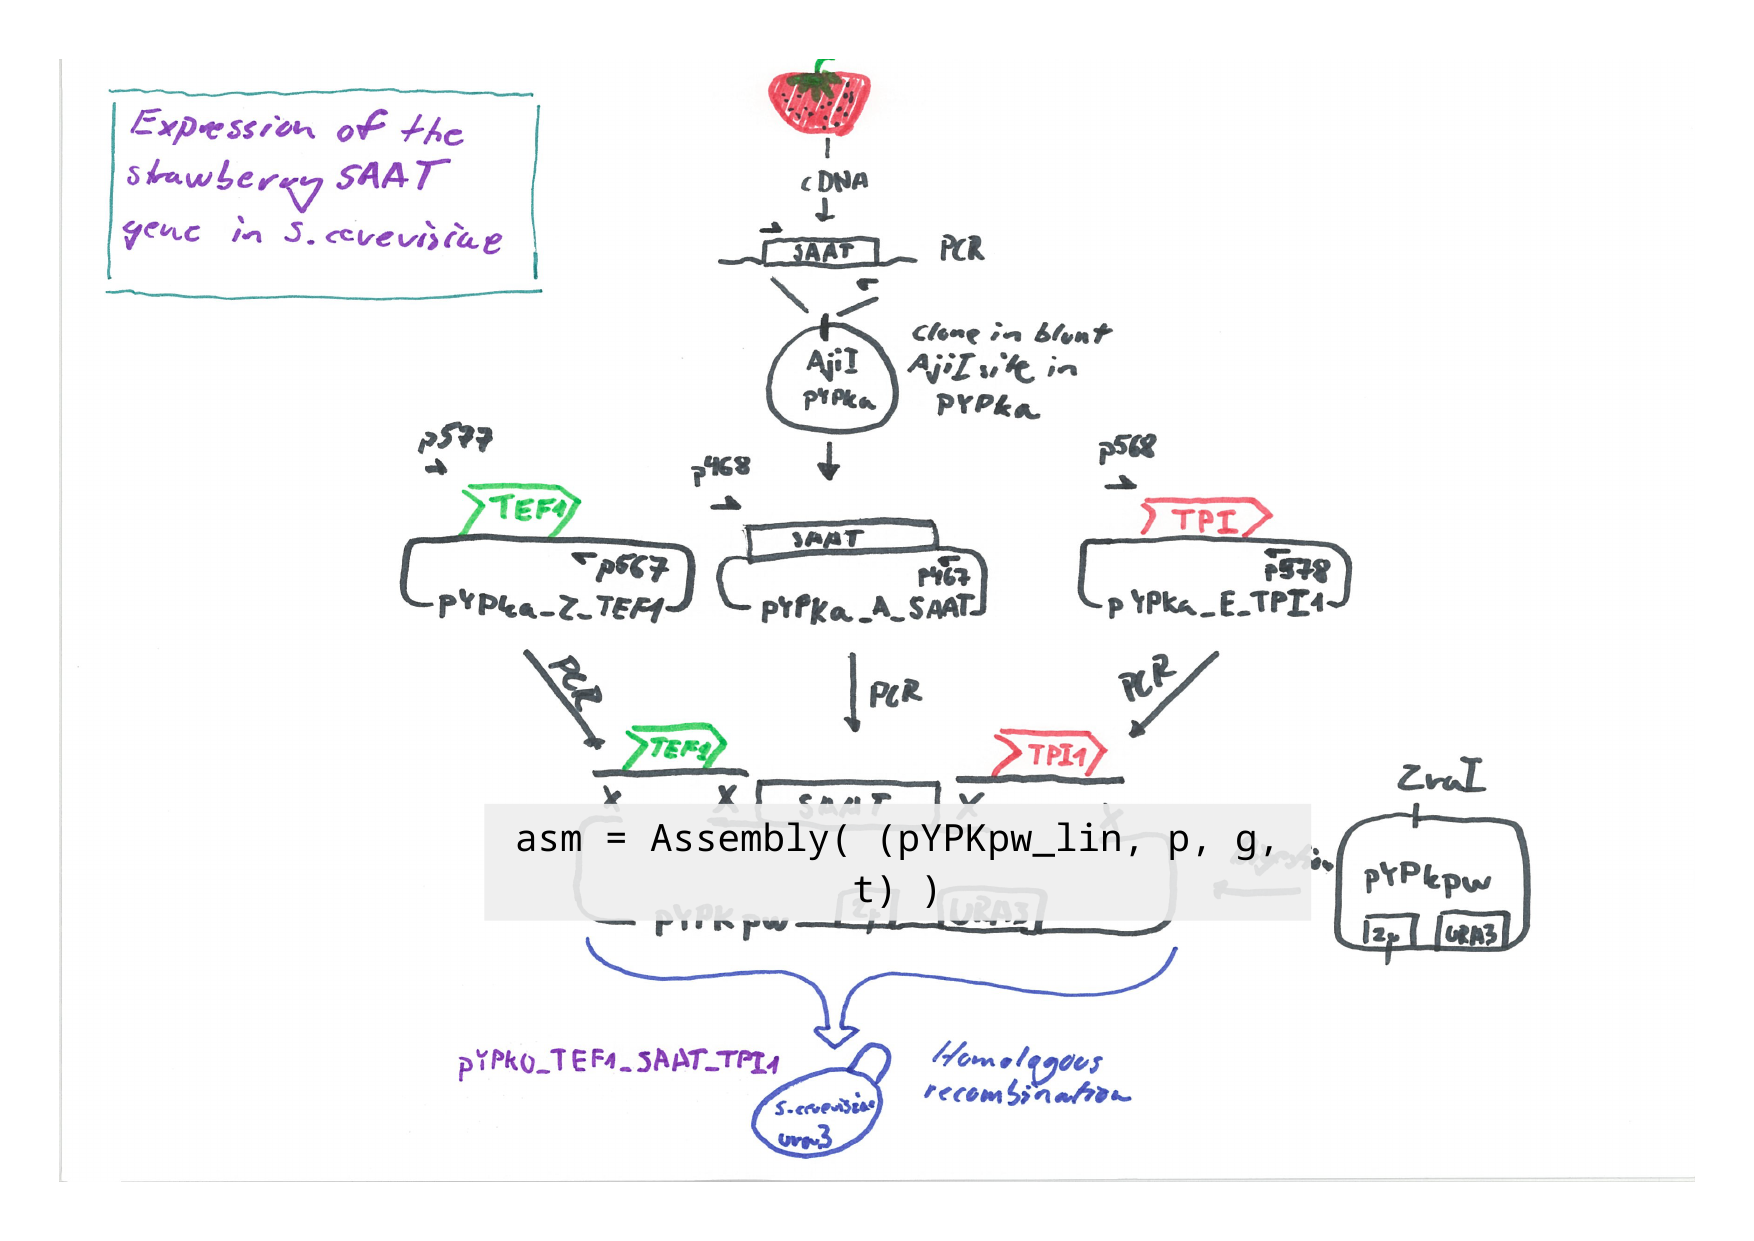

asm = Assembly( (pYPKpw_lin, p, g, t) )